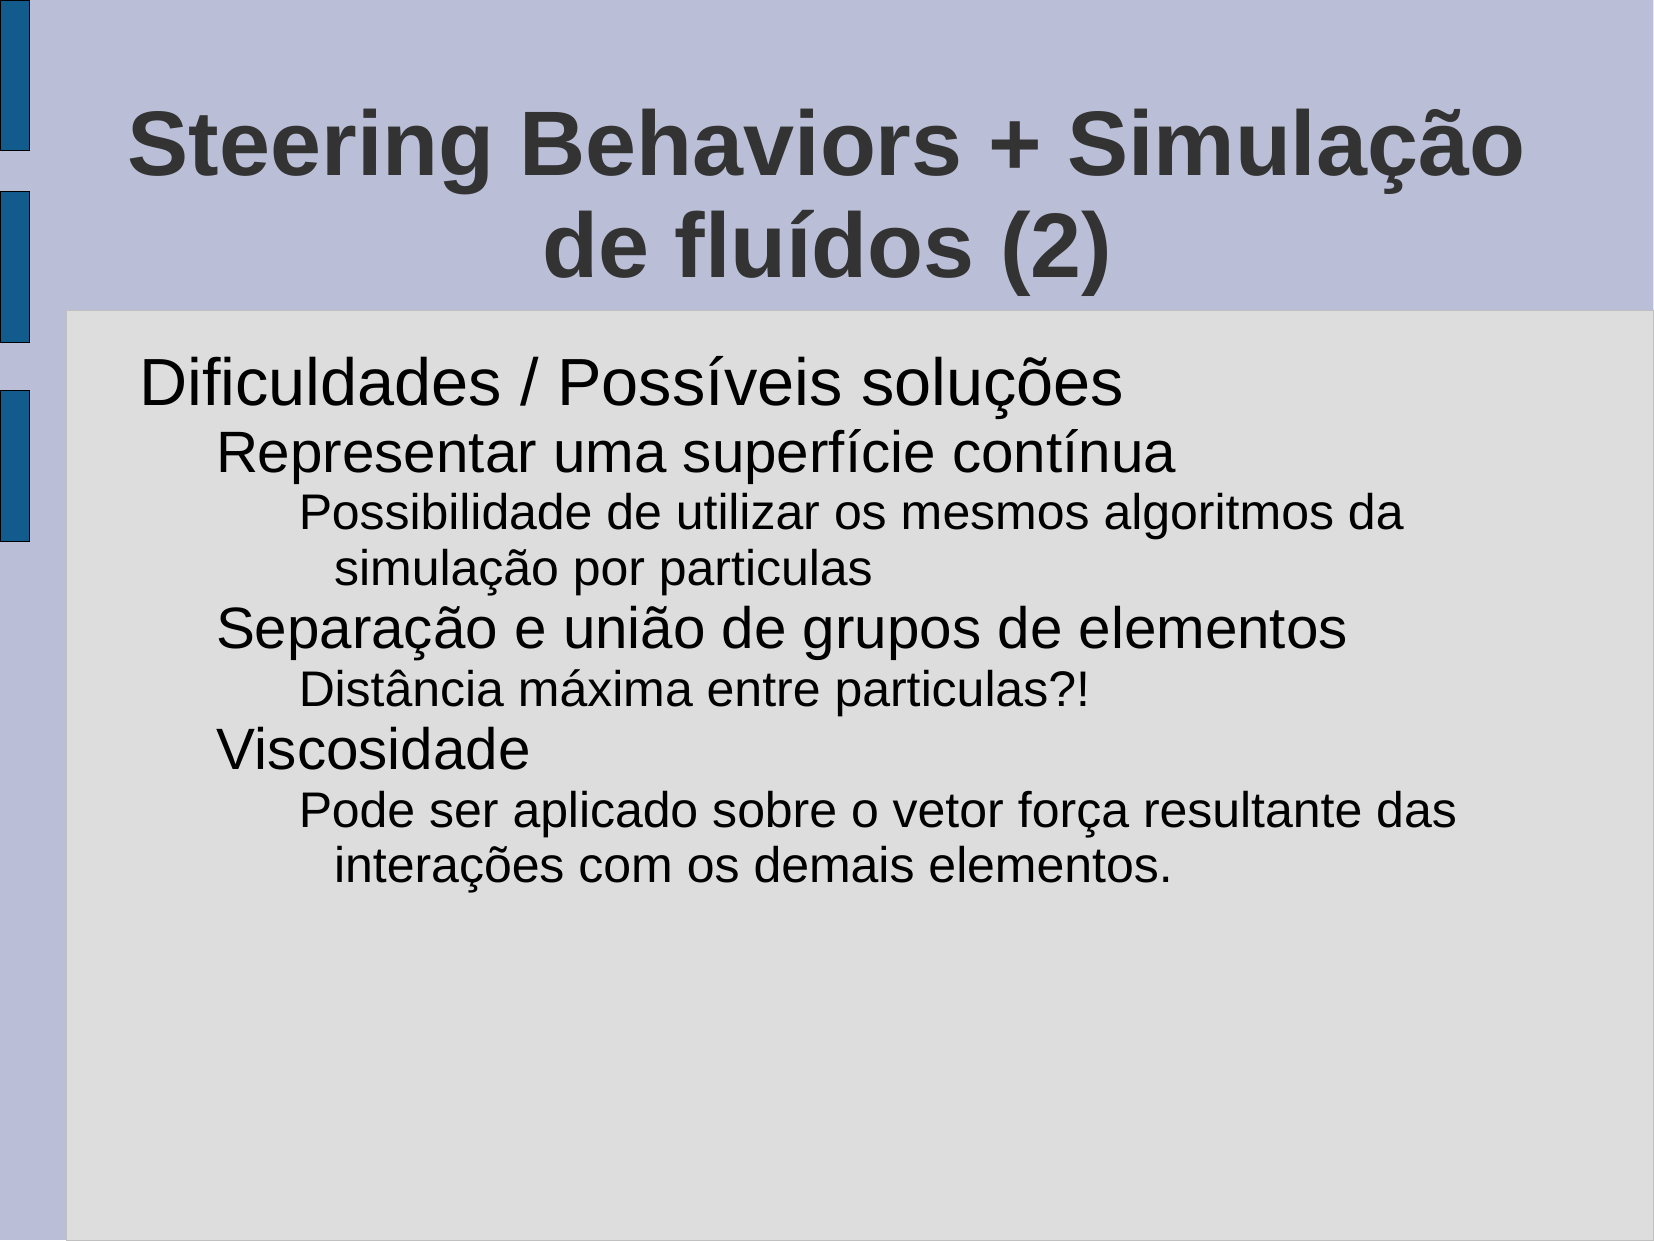

# Steering Behaviors + Simulação de fluídos (2)
Dificuldades / Possíveis soluções
Representar uma superfície contínua
Possibilidade de utilizar os mesmos algoritmos da simulação por particulas
Separação e união de grupos de elementos
Distância máxima entre particulas?!
Viscosidade
Pode ser aplicado sobre o vetor força resultante das interações com os demais elementos.